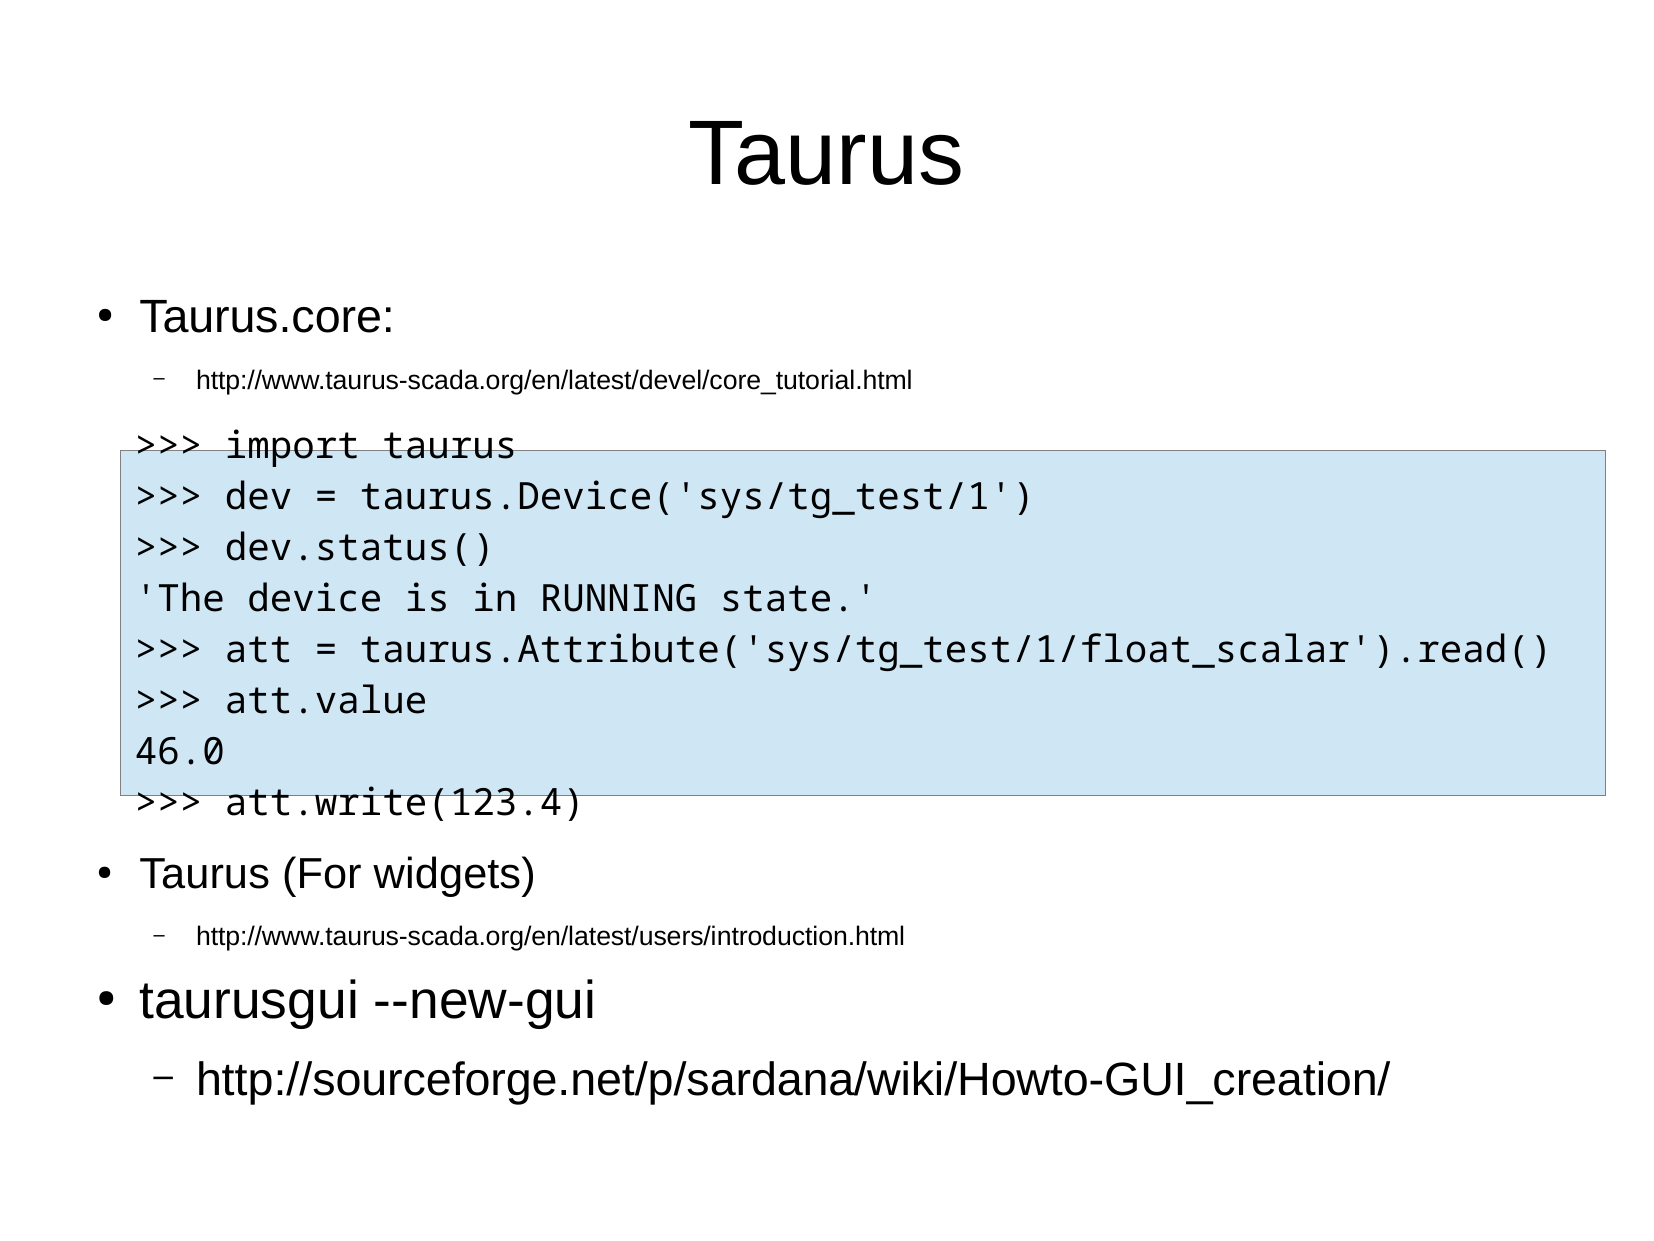

# Taurus
Taurus.core:
http://www.taurus-scada.org/en/latest/devel/core_tutorial.html
Taurus (For widgets)
http://www.taurus-scada.org/en/latest/users/introduction.html
taurusgui --new-gui
http://sourceforge.net/p/sardana/wiki/Howto-GUI_creation/
>>> import taurus
>>> dev = taurus.Device('sys/tg_test/1')
>>> dev.status()
'The device is in RUNNING state.'
>>> att = taurus.Attribute('sys/tg_test/1/float_scalar').read()
>>> att.value
46.0
>>> att.write(123.4)